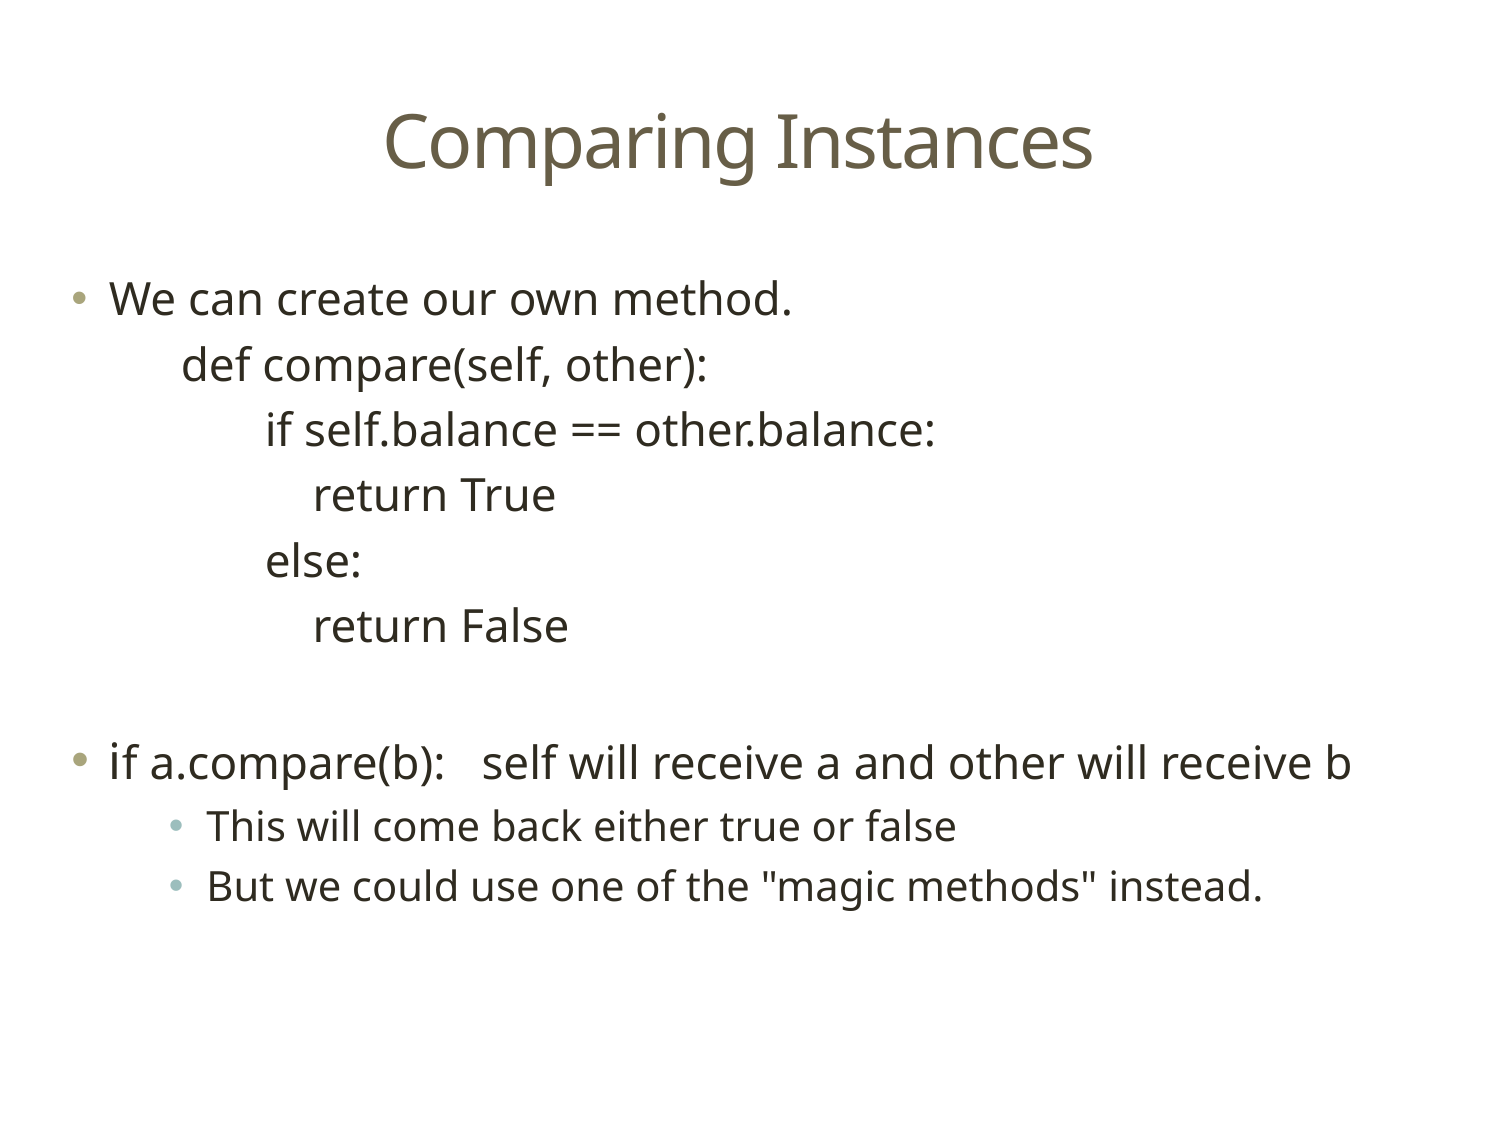

# Comparing Instances
We can create our own method.
 def compare(self, other):
 if self.balance == other.balance:
 return True
 else:
 return False
if a.compare(b): self will receive a and other will receive b
This will come back either true or false
But we could use one of the "magic methods" instead.